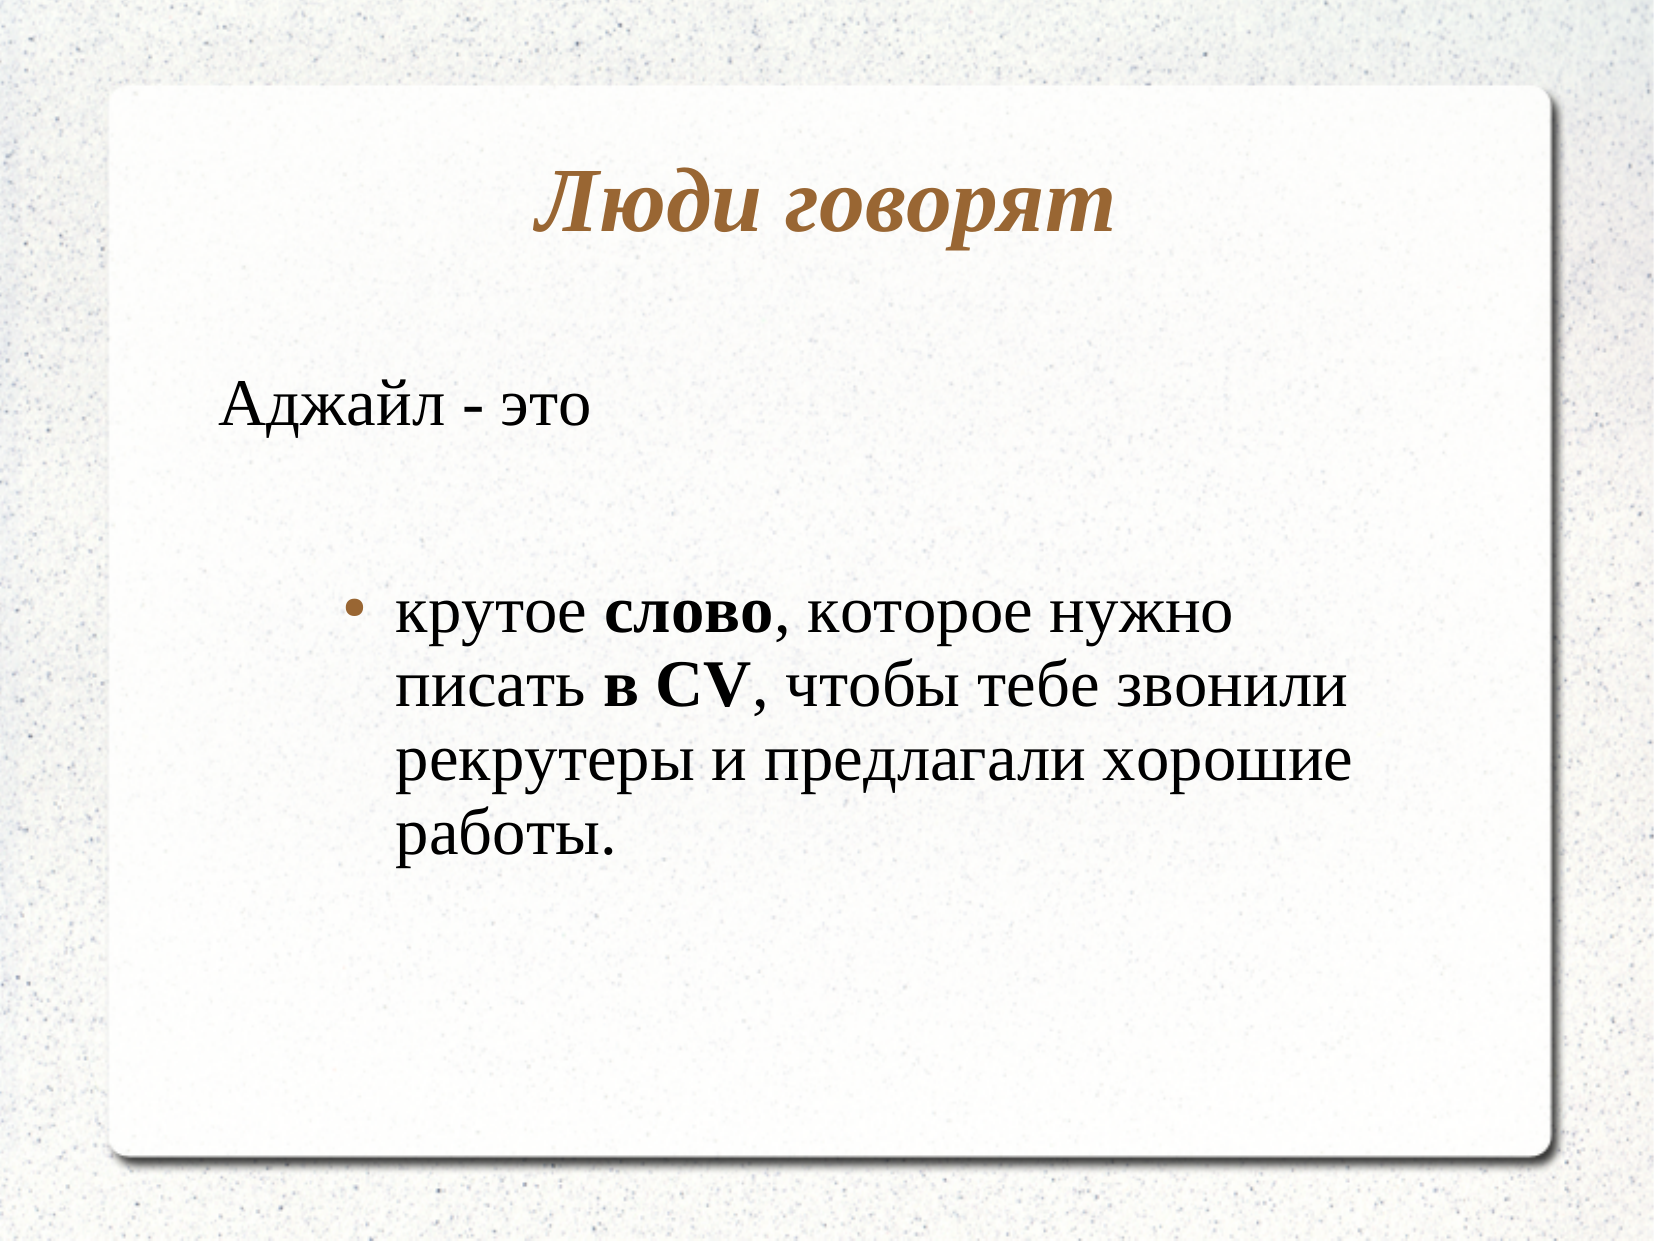

# Люди говорят
Аджайл - это
крутое слово, которое нужно писать в CV, чтобы тебе звонили рекрутеры и предлагали хорошие работы.